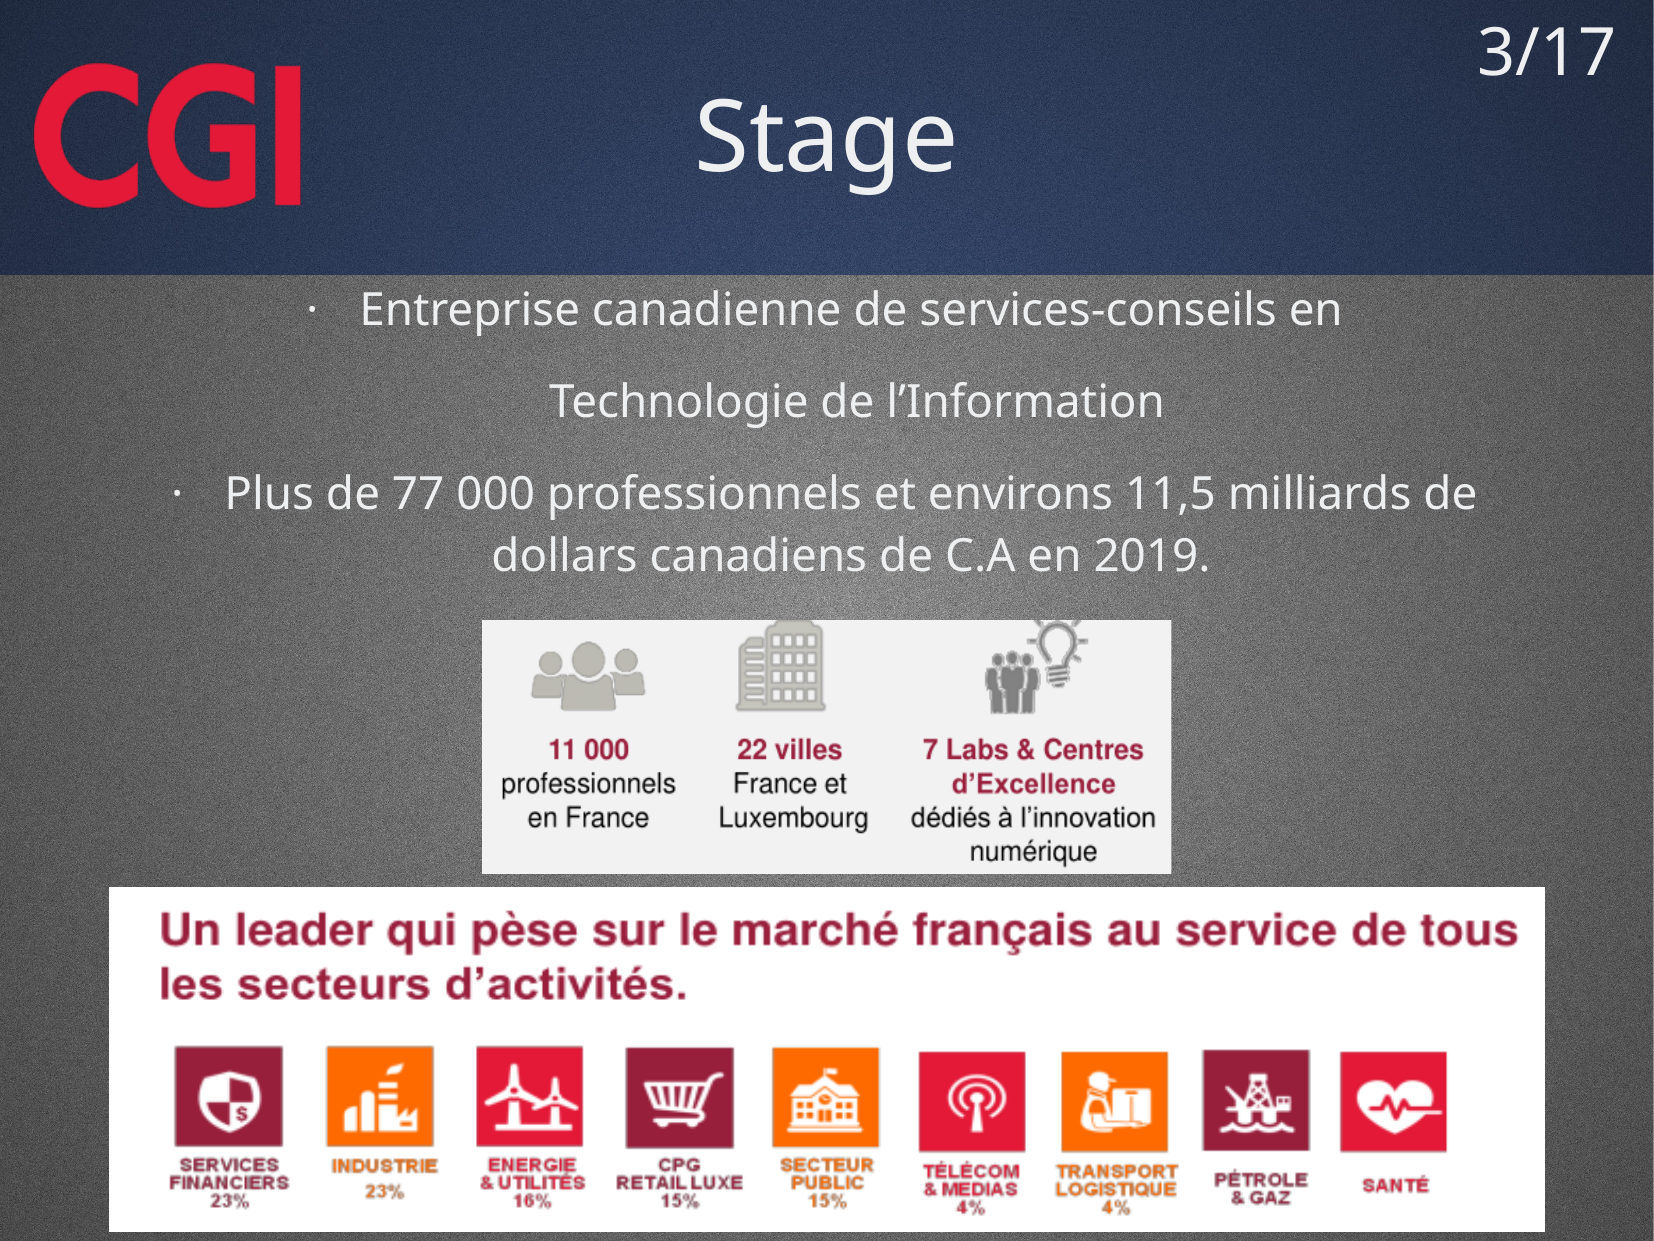

3/17
# Stage
Entreprise canadienne de services-conseils en
 Technologie de l’Information
Plus de 77 000 professionnels et environs 11,5 milliards de dollars canadiens de C.A en 2019.